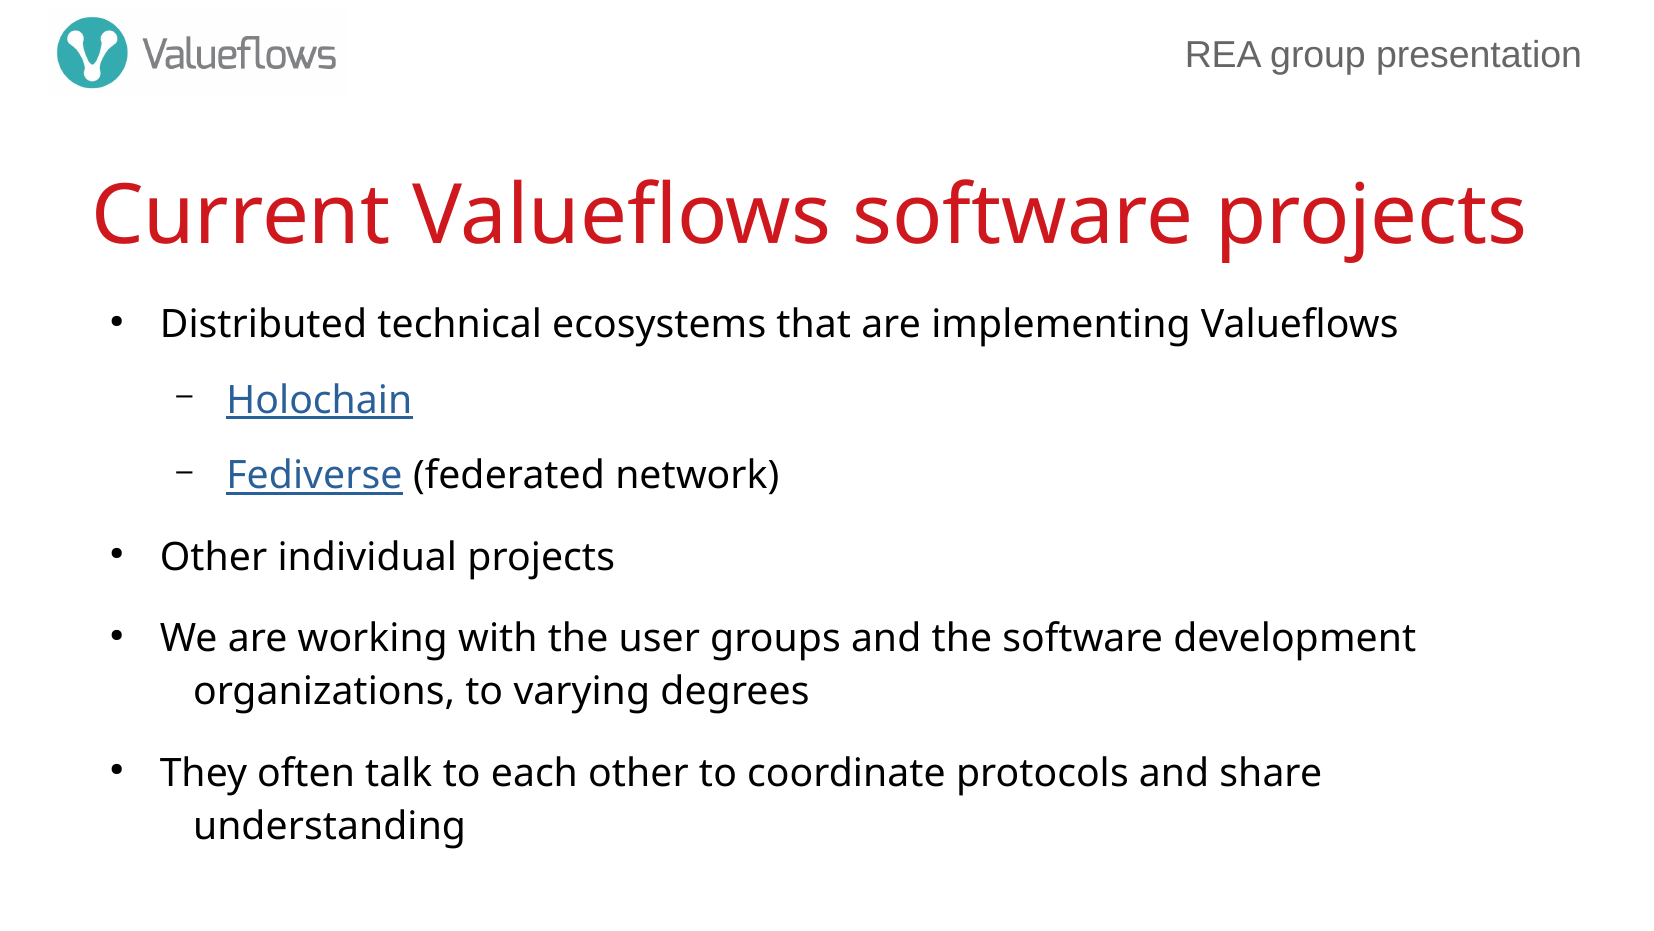

REA group presentation
Current Valueflows software projects
# Distributed technical ecosystems that are implementing Valueflows
Holochain
Fediverse (federated network)
Other individual projects
We are working with the user groups and the software development organizations, to varying degrees
They often talk to each other to coordinate protocols and share understanding